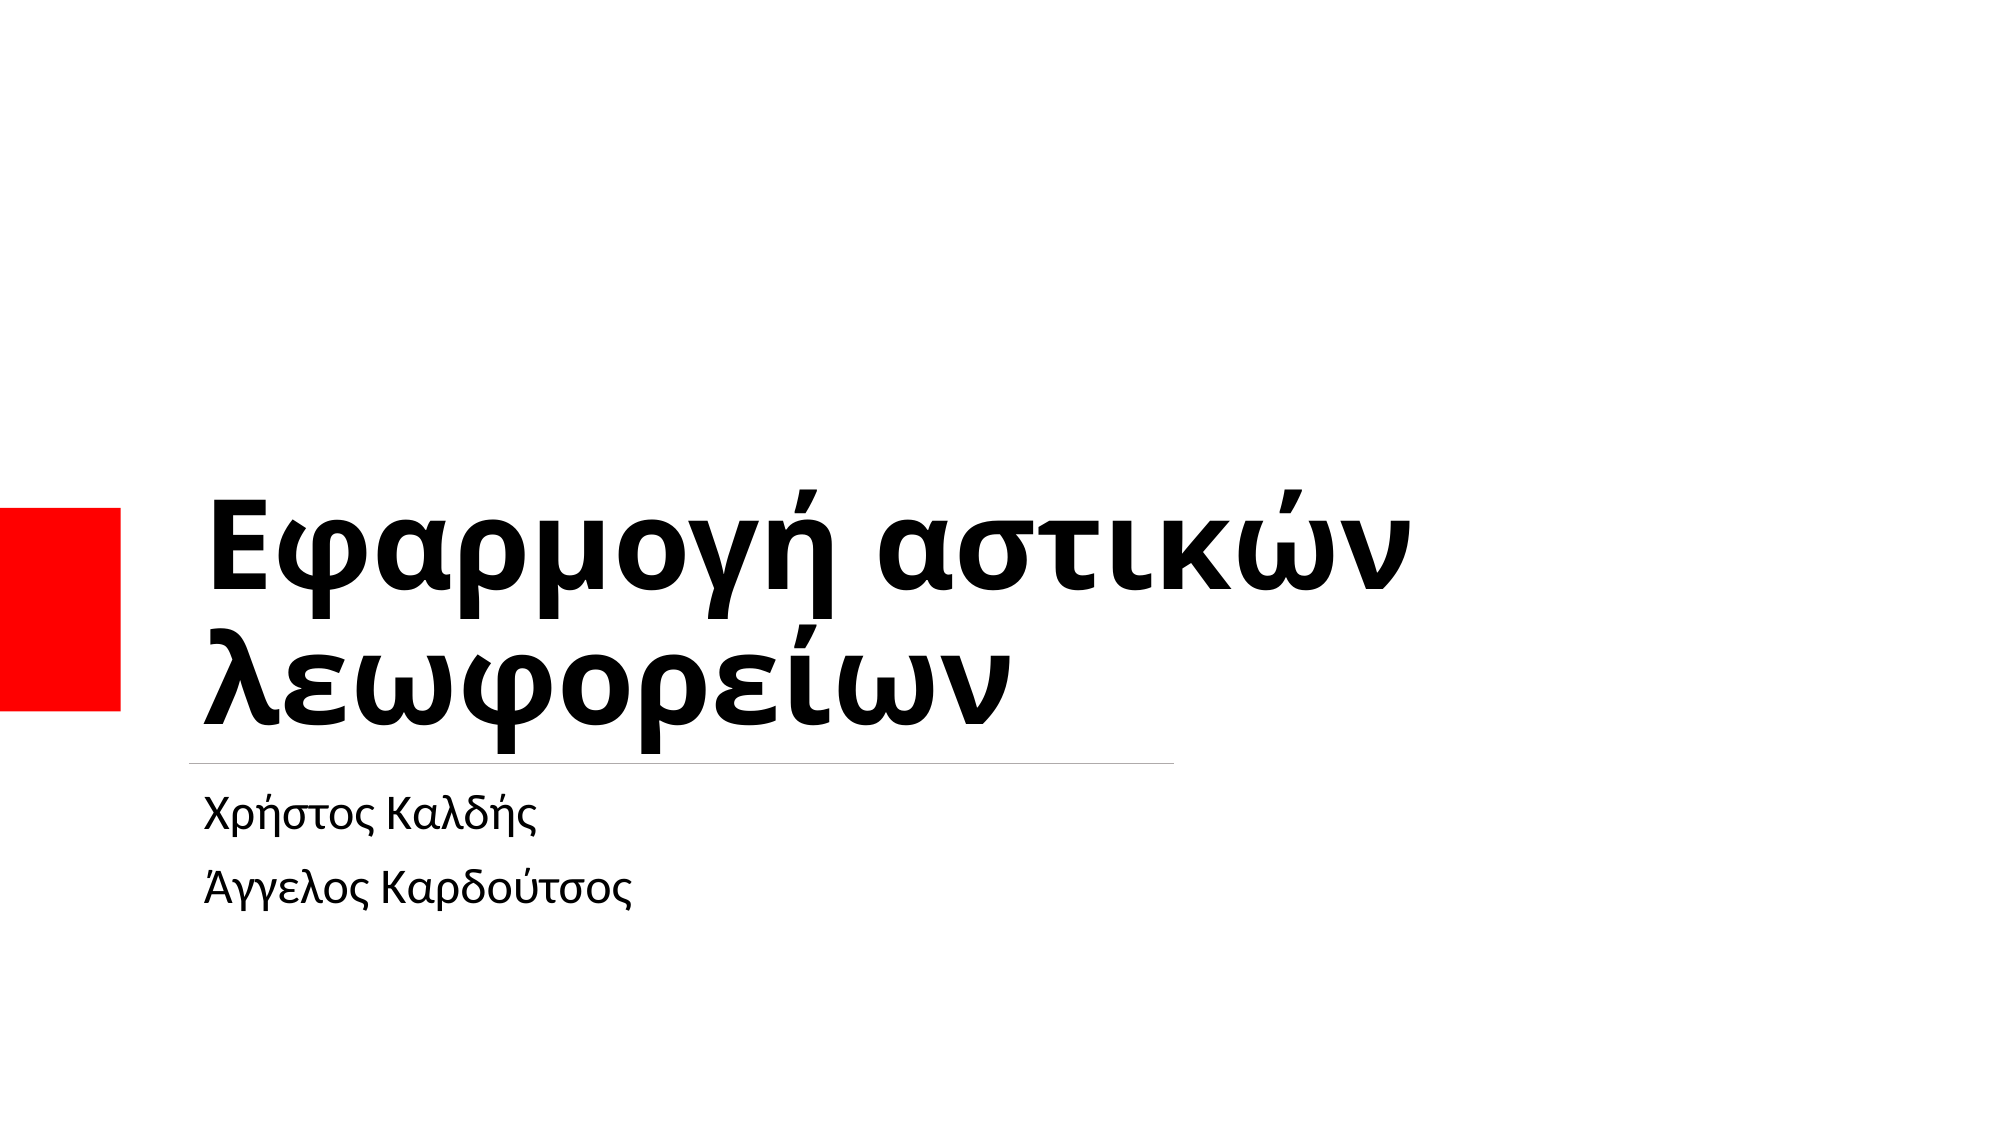

# Εφαρμογή αστικών λεωφορείων
Χρήστος Καλδής
Άγγελος Καρδούτσος